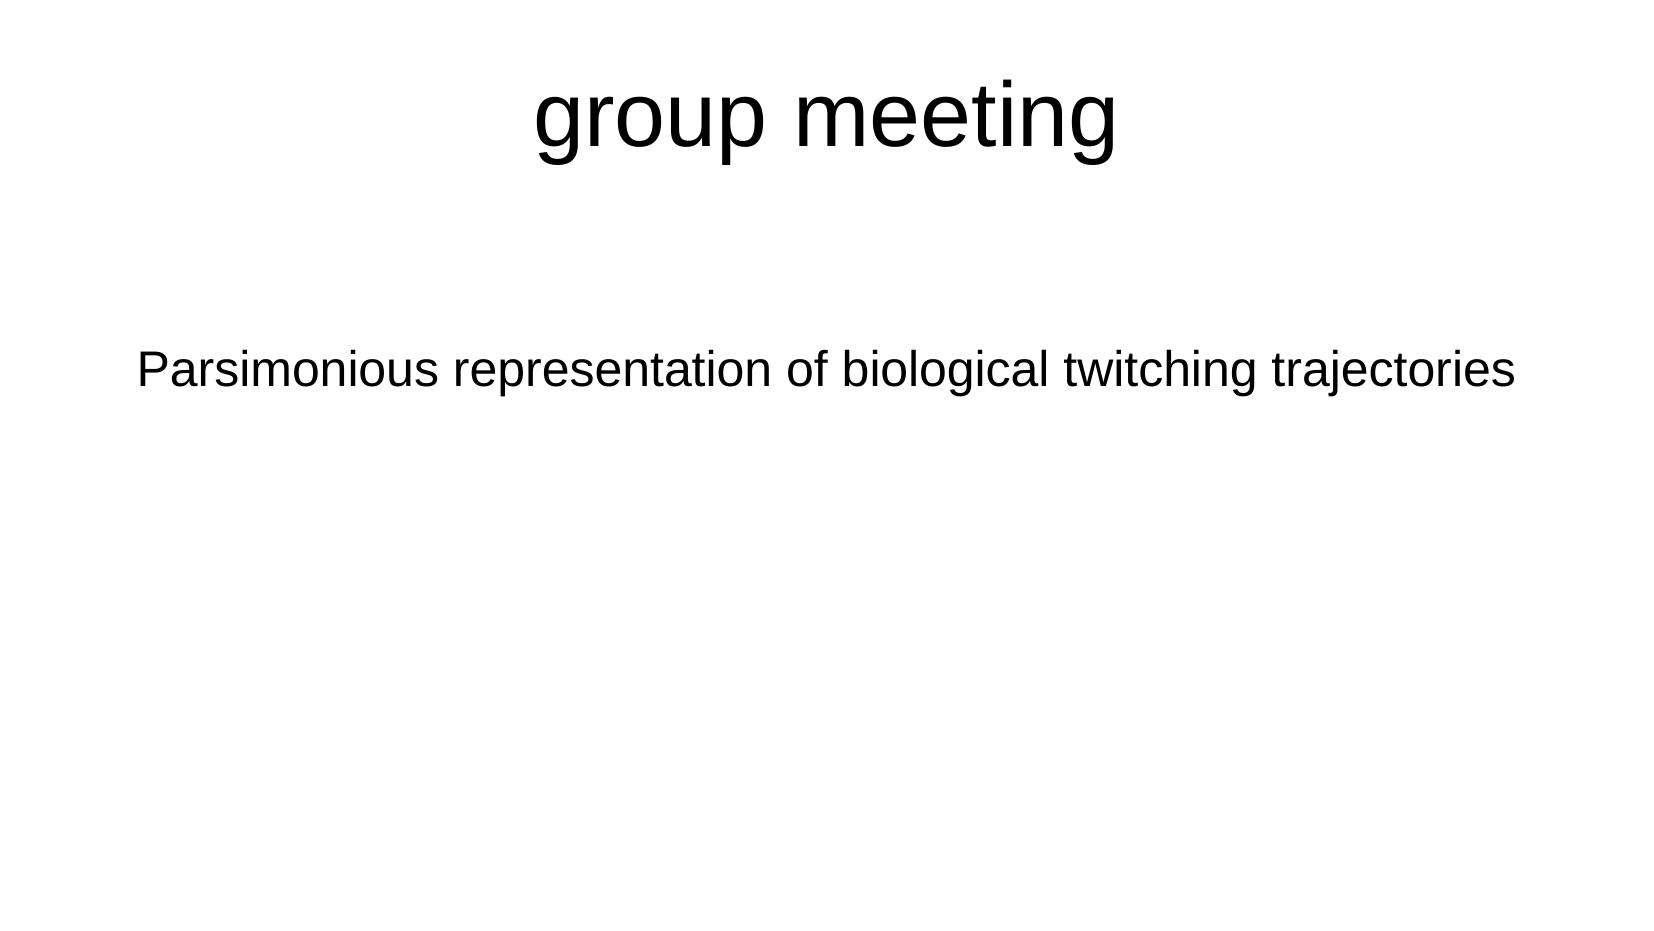

# group meeting
Parsimonious representation of biological twitching trajectories